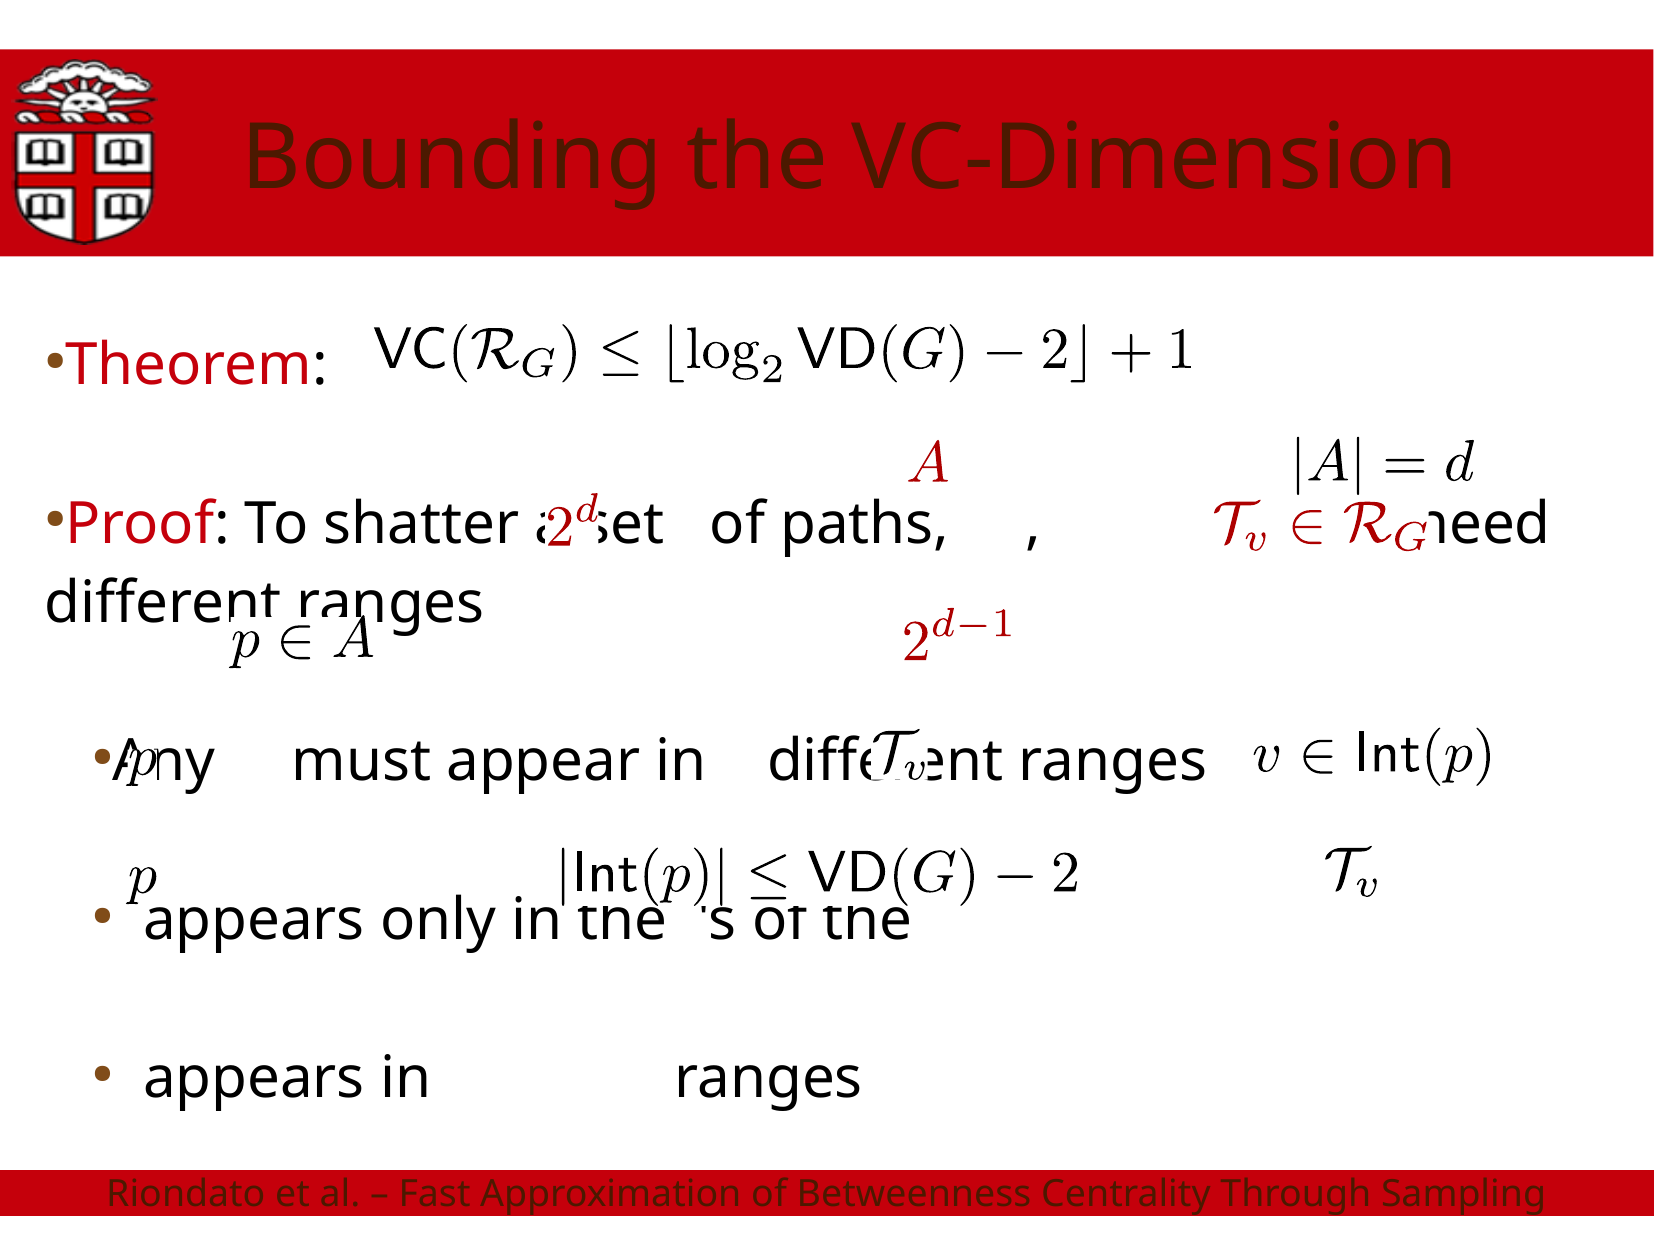

# Bounding the VC-Dimension
Theorem:
Proof: To shatter a set of paths, , 				we need different ranges
Any must appear in different ranges
 appears only in the 's of the
 appears in ranges
Riondato et al. – Fast Approximation of Betweenness Centrality Through Sampling